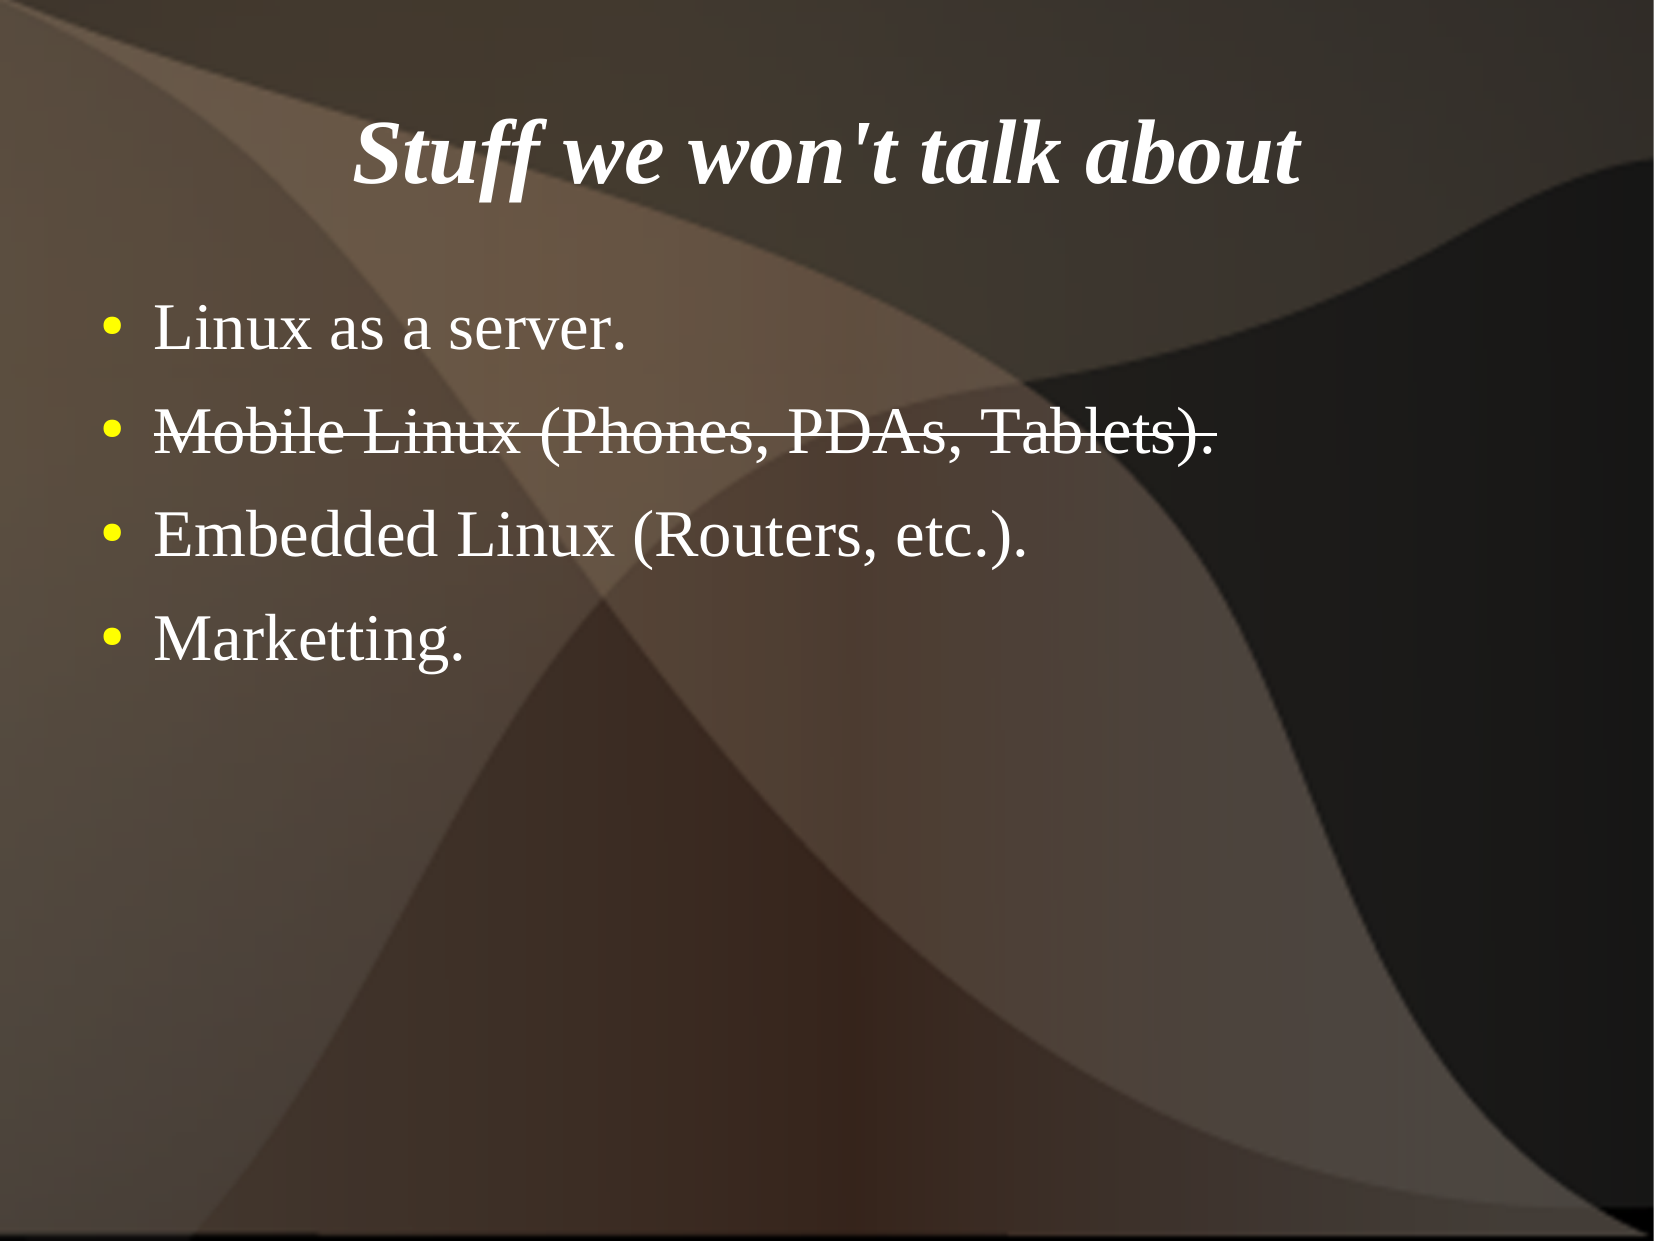

# Stuff we won't talk about
Linux as a server.
Mobile Linux (Phones, PDAs, Tablets).
Embedded Linux (Routers, etc.).
Marketting.